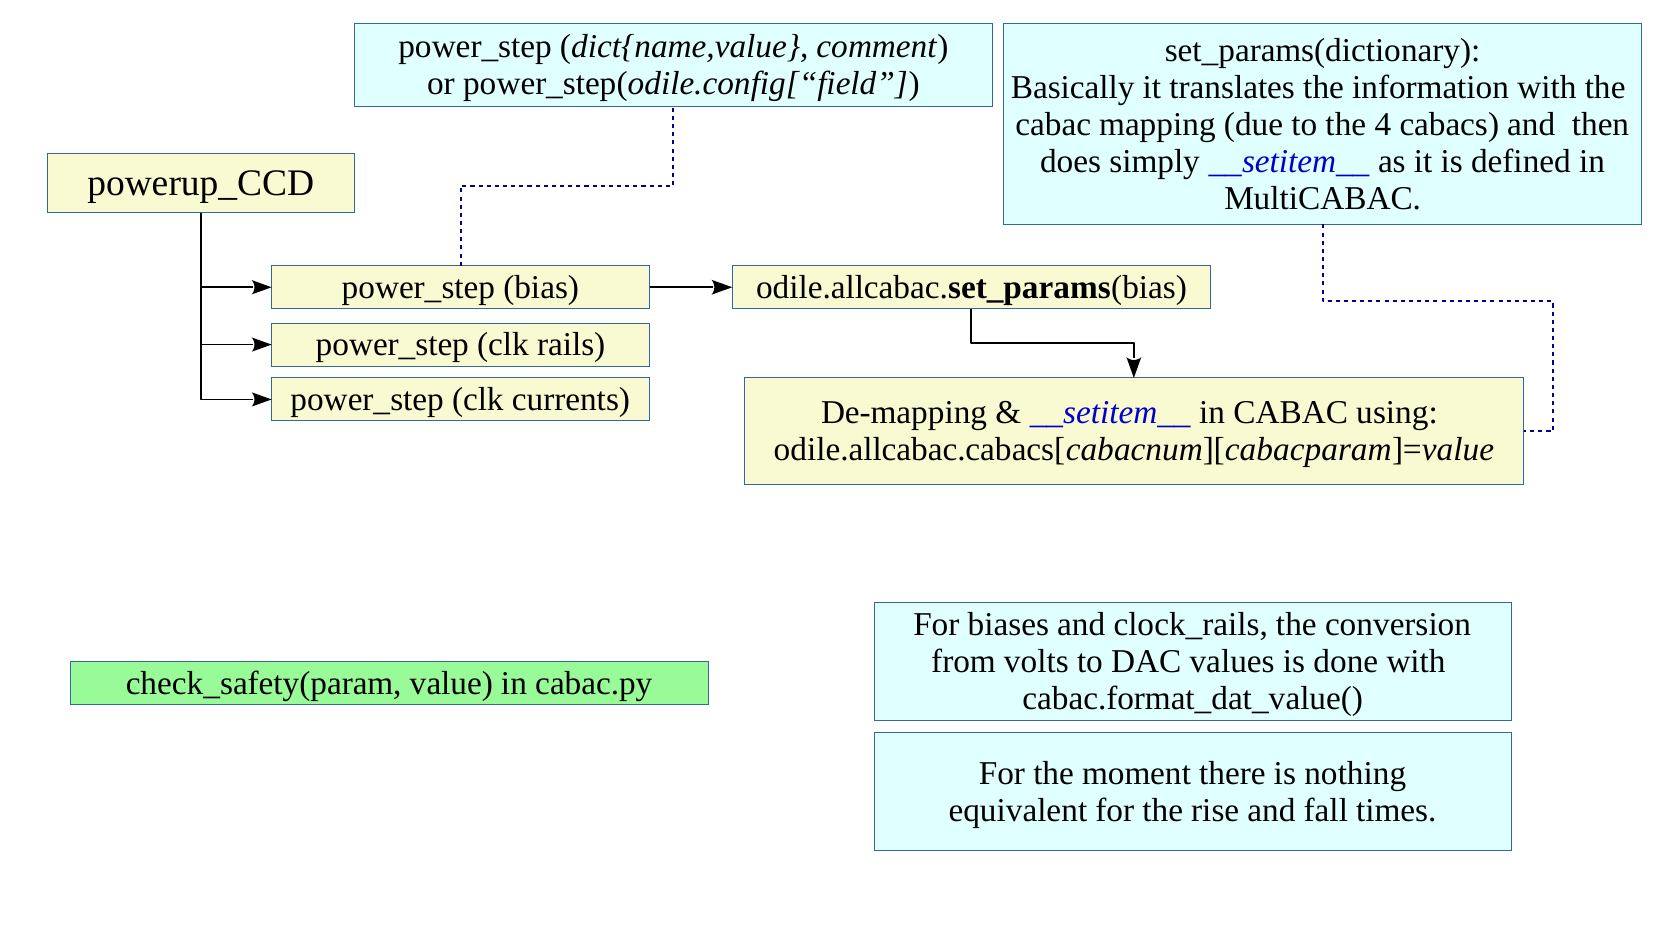

power_step (dict{name,value}, comment)
or power_step(odile.config[“field”])
set_params(dictionary):
Basically it translates the information with the
cabac mapping (due to the 4 cabacs) and then
does simply __setitem__ as it is defined in
MultiCABAC.
powerup_CCD
power_step (bias)
odile.allcabac.set_params(bias)
power_step (clk rails)
power_step (clk currents)
De-mapping & __setitem__ in CABAC using:
odile.allcabac.cabacs[cabacnum][cabacparam]=value
For biases and clock_rails, the conversion
from volts to DAC values is done with
cabac.format_dat_value()
check_safety(param, value) in cabac.py
For the moment there is nothing
equivalent for the rise and fall times.